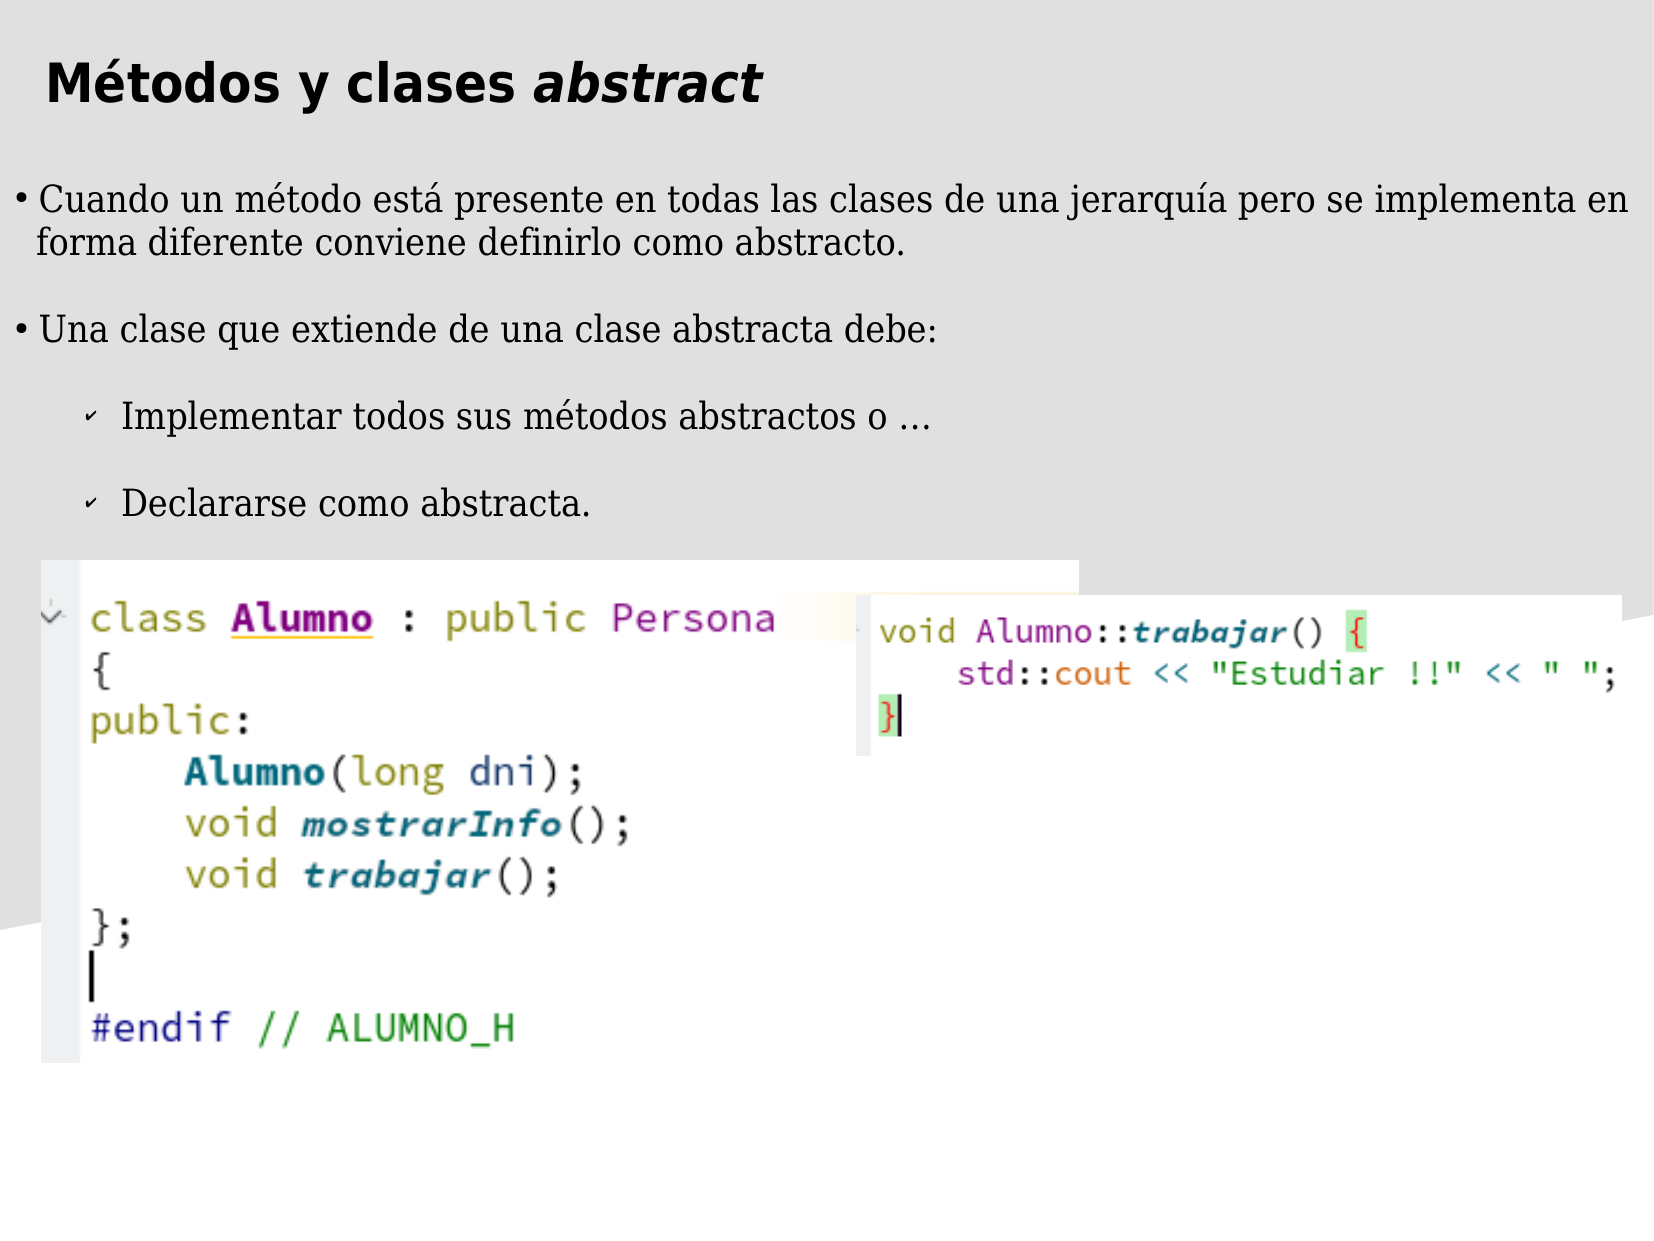

Métodos y clases abstract
 Cuando un método está presente en todas las clases de una jerarquía pero se implementa en forma diferente conviene definirlo como abstracto.
 Una clase que extiende de una clase abstracta debe:
Implementar todos sus métodos abstractos o …
Declararse como abstracta.